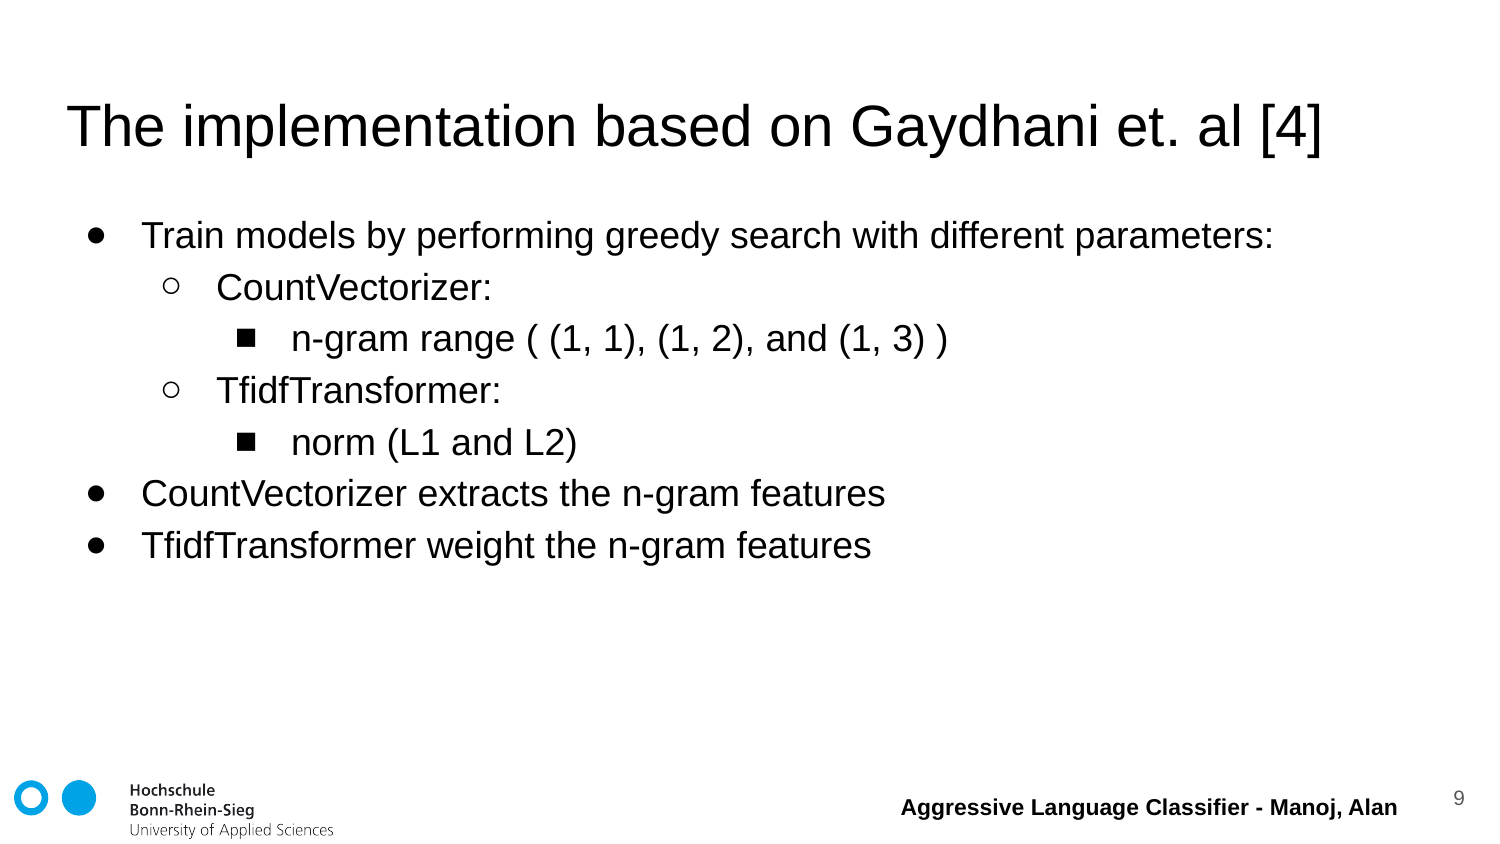

# The implementation based on Gaydhani et. al [4]
Train models by performing greedy search with different parameters:
CountVectorizer:
n-gram range ( (1, 1), (1, 2), and (1, 3) )
TfidfTransformer:
norm (L1 and L2)
CountVectorizer extracts the n-gram features
TfidfTransformer weight the n-gram features
Aggressive Language Classifier - Manoj, Alan